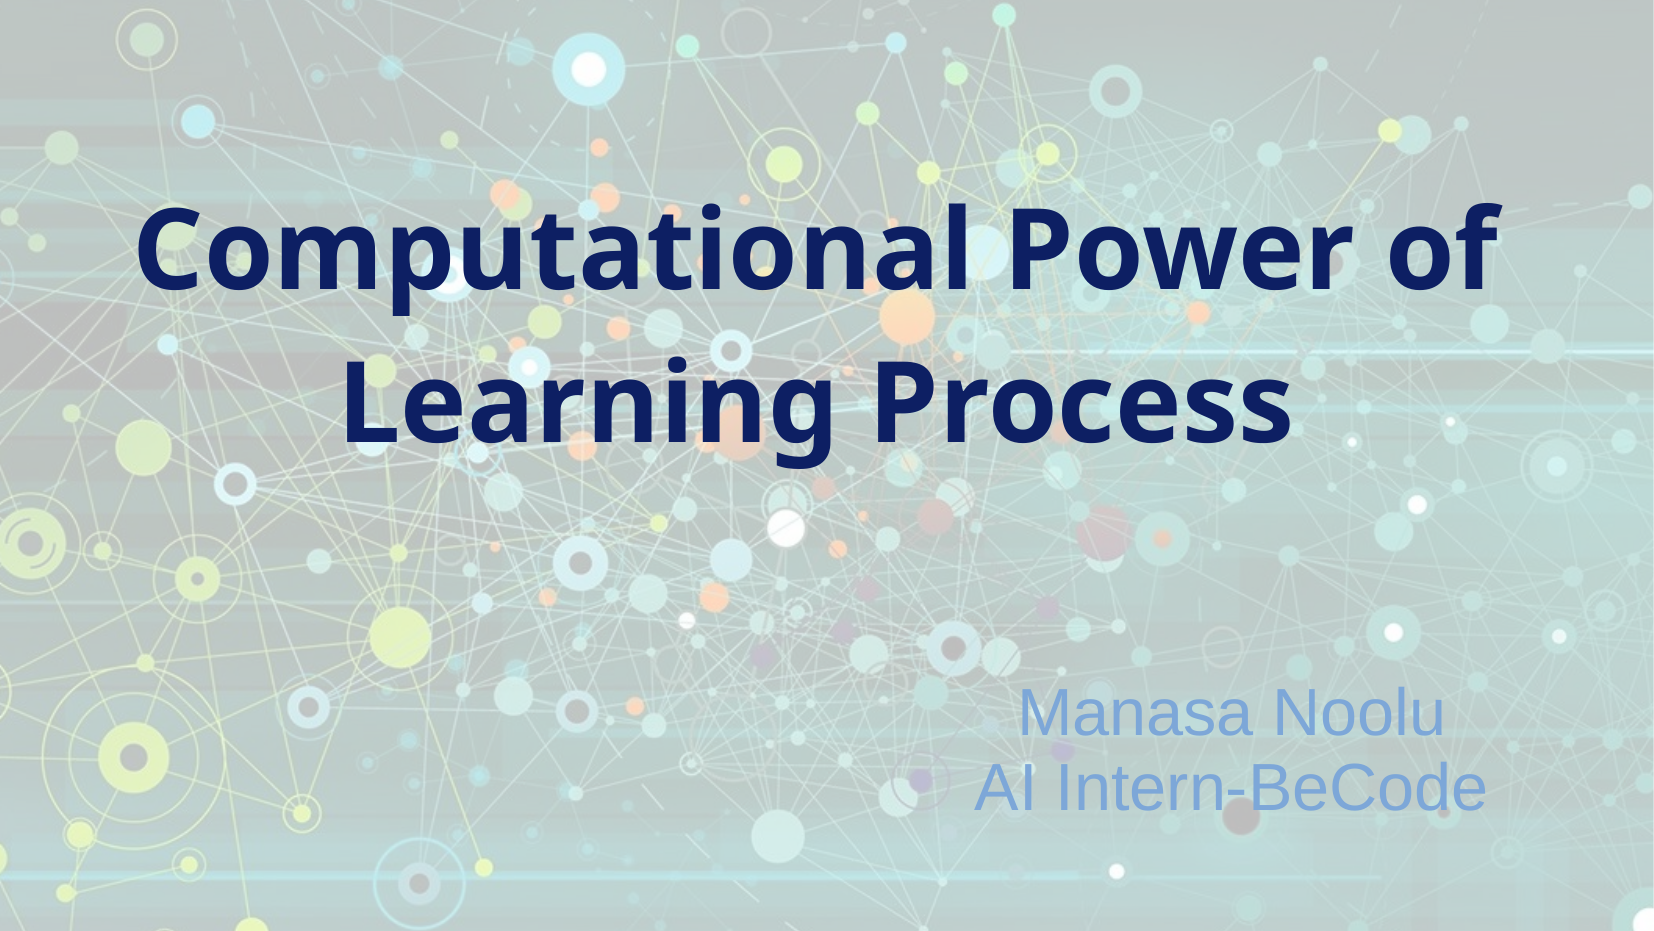

# Computational Power of Learning Process
Manasa Noolu
AI Intern-BeCode